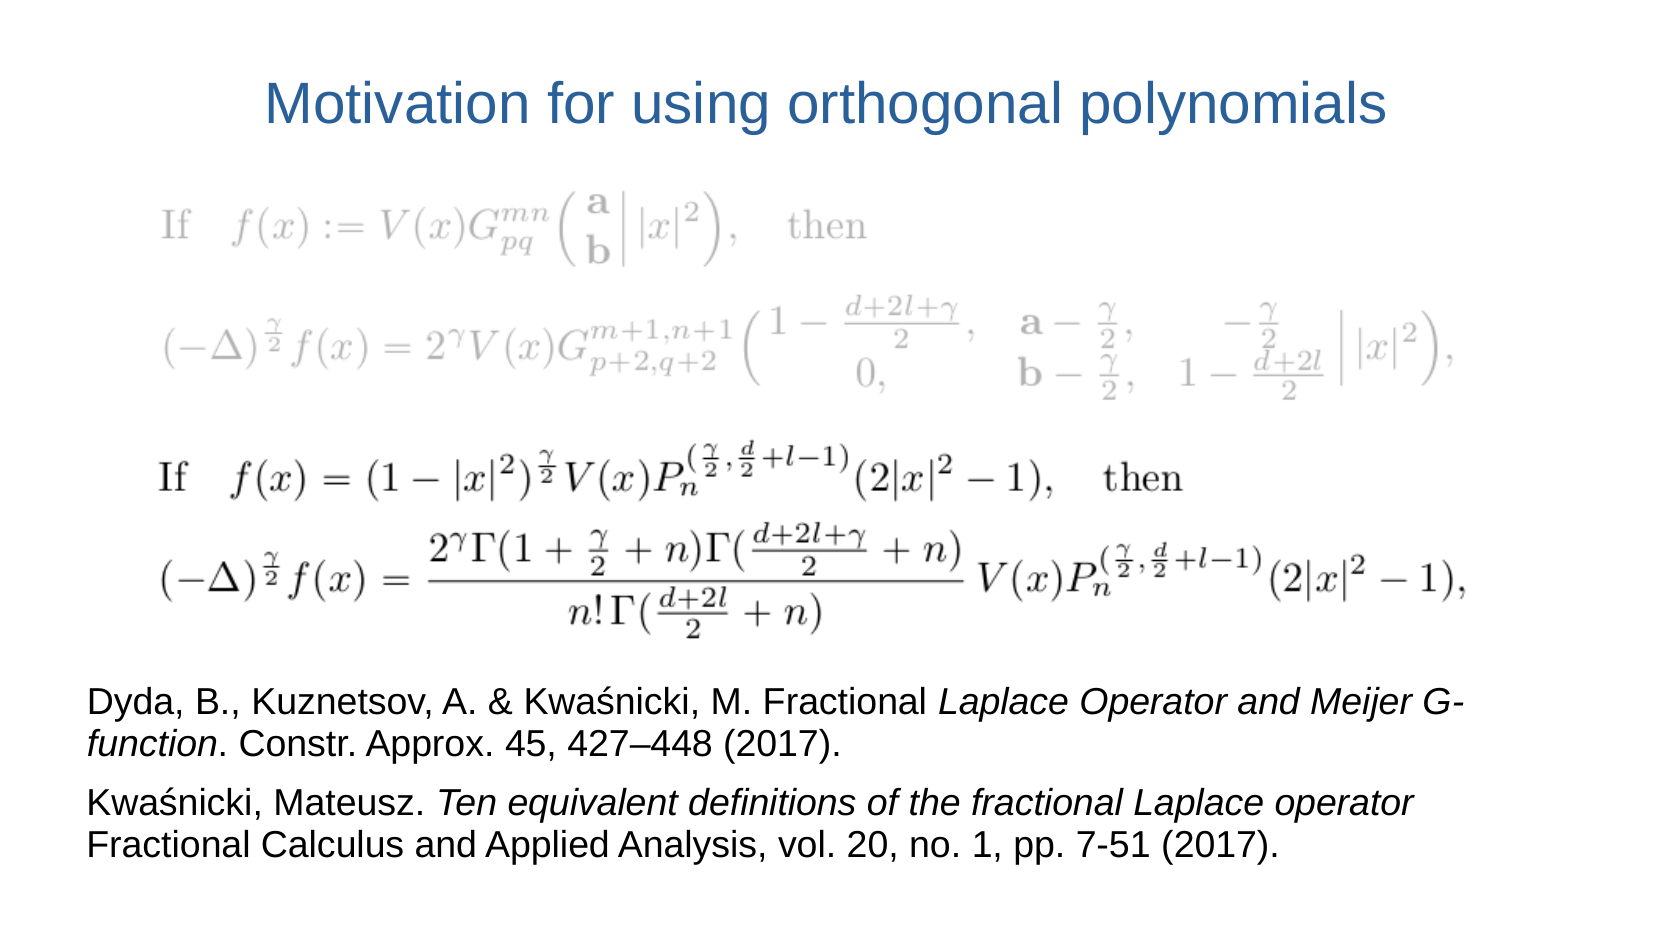

# Motivation for using orthogonal polynomials
Dyda, B., Kuznetsov, A. & Kwaśnicki, M. Fractional Laplace Operator and Meijer G-function. Constr. Approx. 45, 427–448 (2017).
Kwaśnicki, Mateusz. Ten equivalent definitions of the fractional Laplace operator Fractional Calculus and Applied Analysis, vol. 20, no. 1, pp. 7-51 (2017).